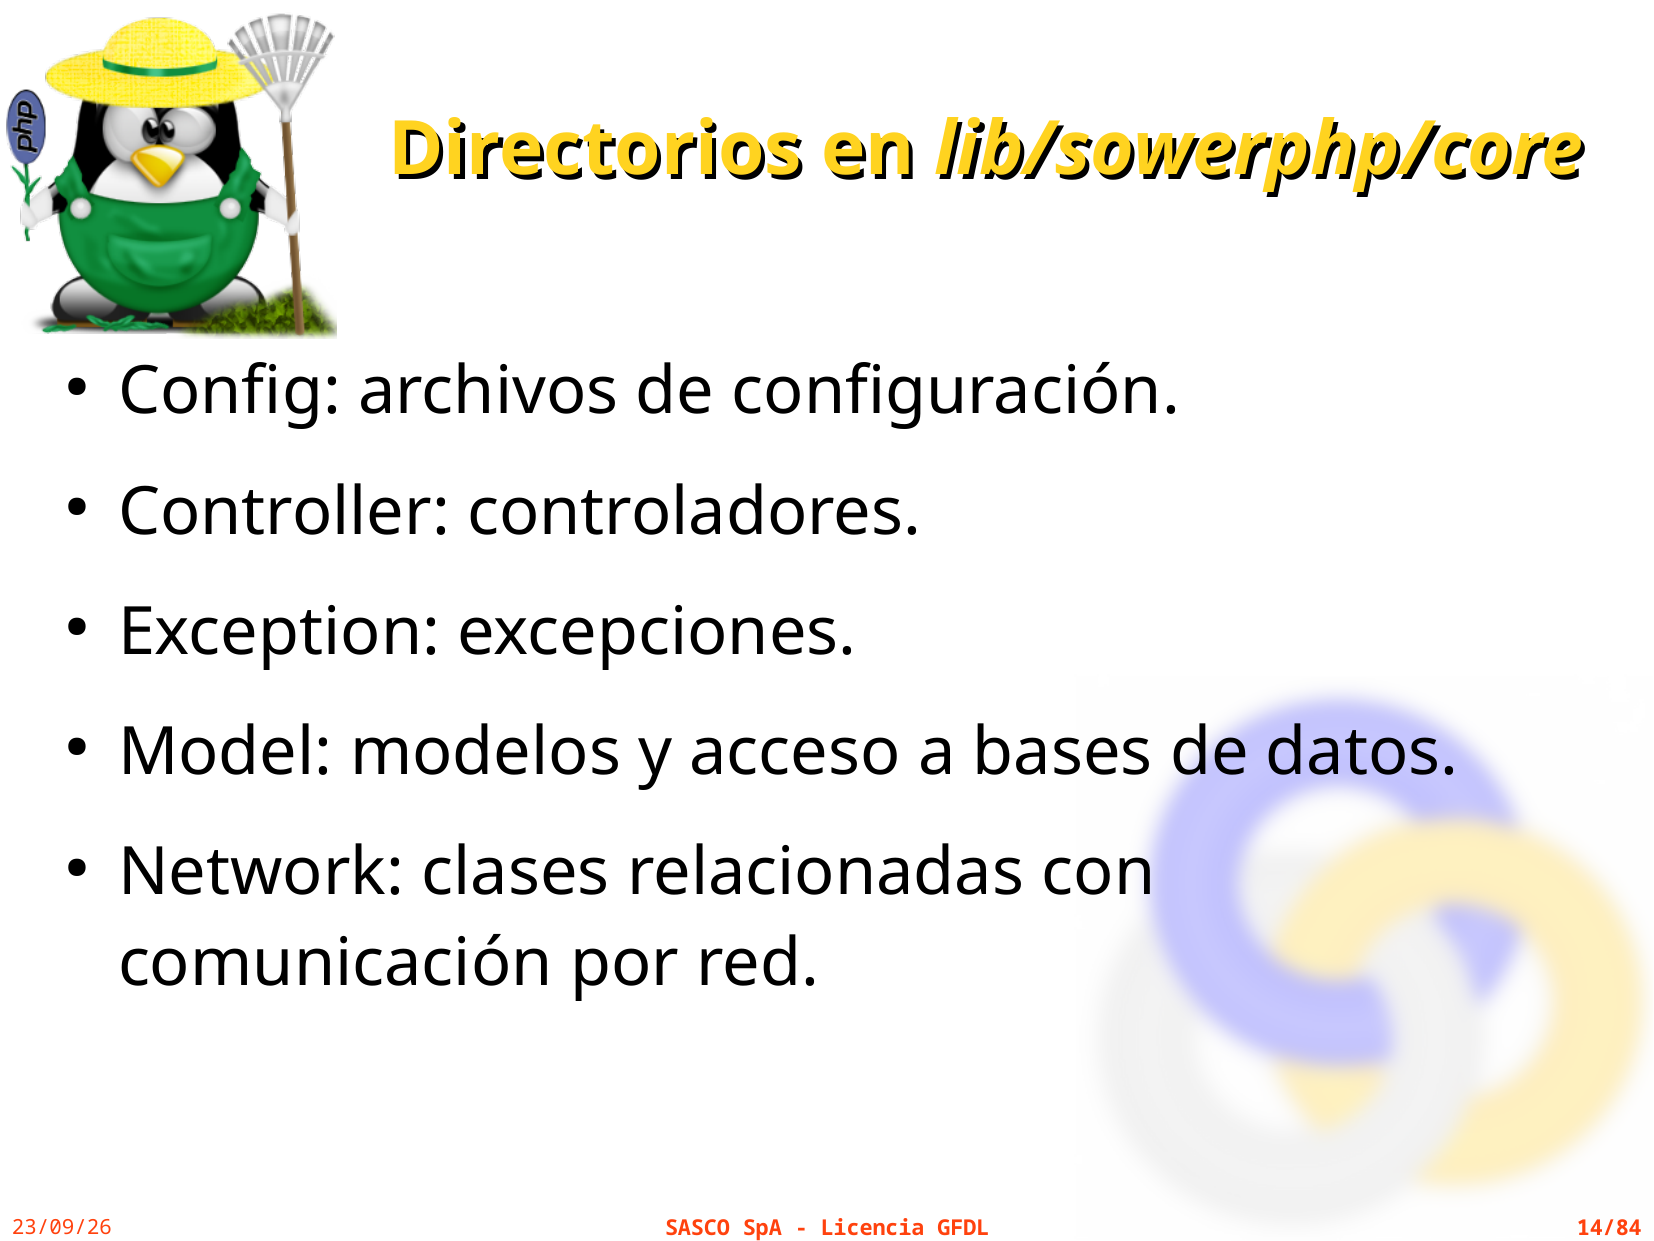

# Directorios en lib/sowerphp/core
Config: archivos de configuración.
Controller: controladores.
Exception: excepciones.
Model: modelos y acceso a bases de datos.
Network: clases relacionadas con comunicación por red.
SASCO SpA - Licencia GFDL
14